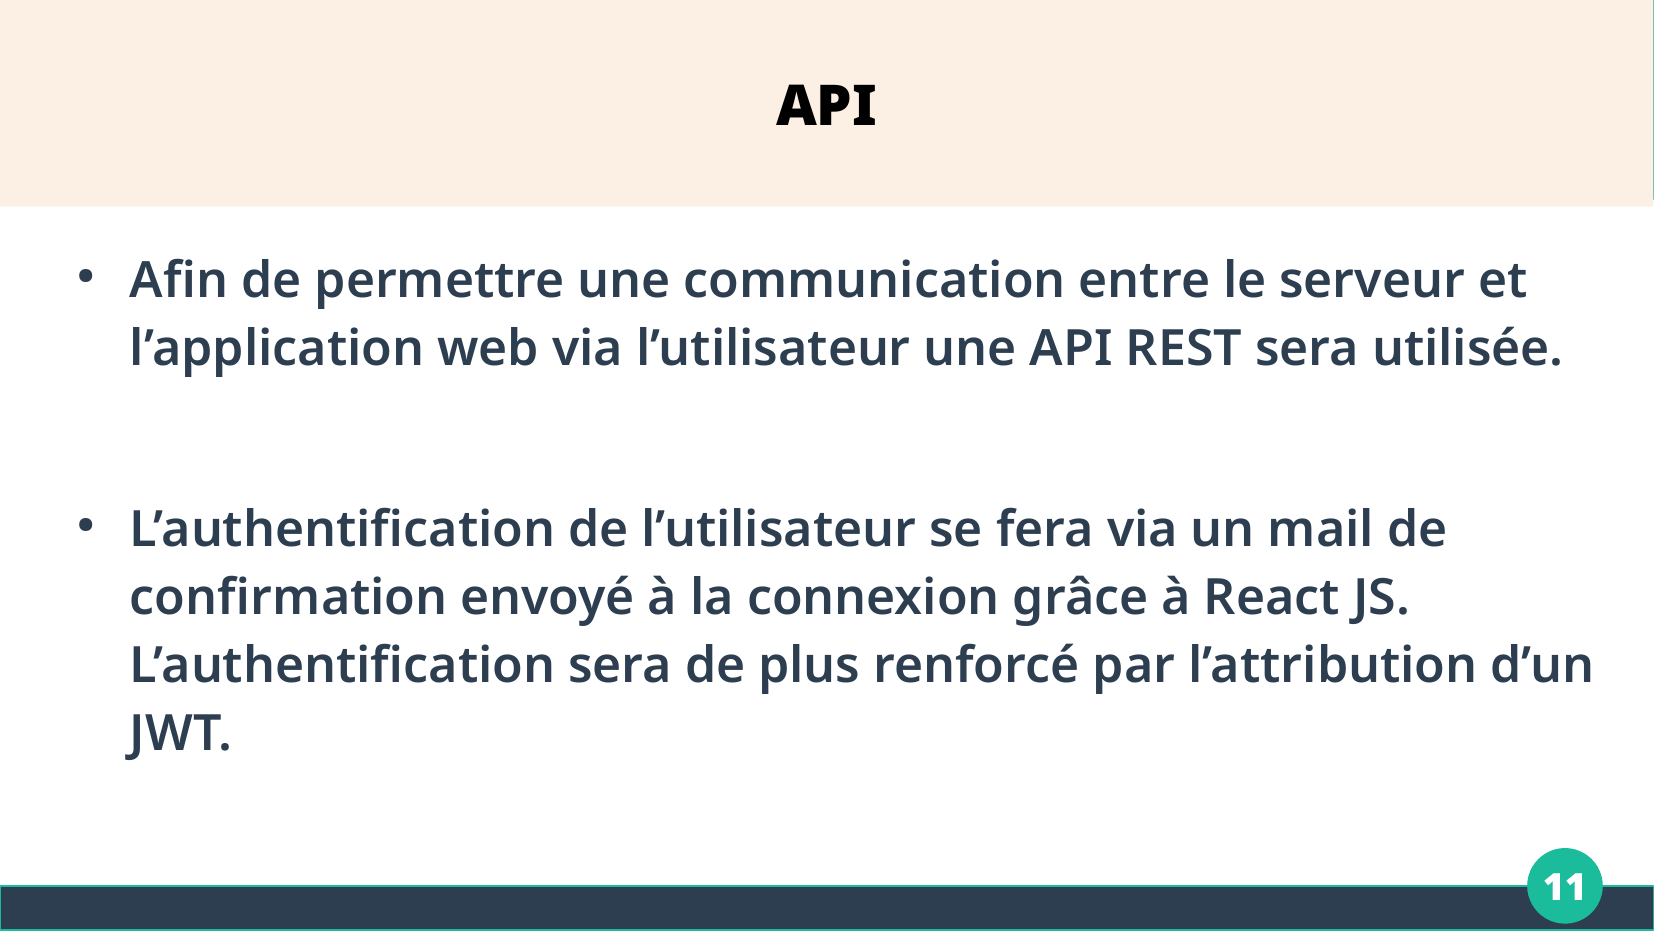

# API
Afin de permettre une communication entre le serveur et l’application web via l’utilisateur une API REST sera utilisée.
L’authentification de l’utilisateur se fera via un mail de confirmation envoyé à la connexion grâce à React JS. L’authentification sera de plus renforcé par l’attribution d’un JWT.
11